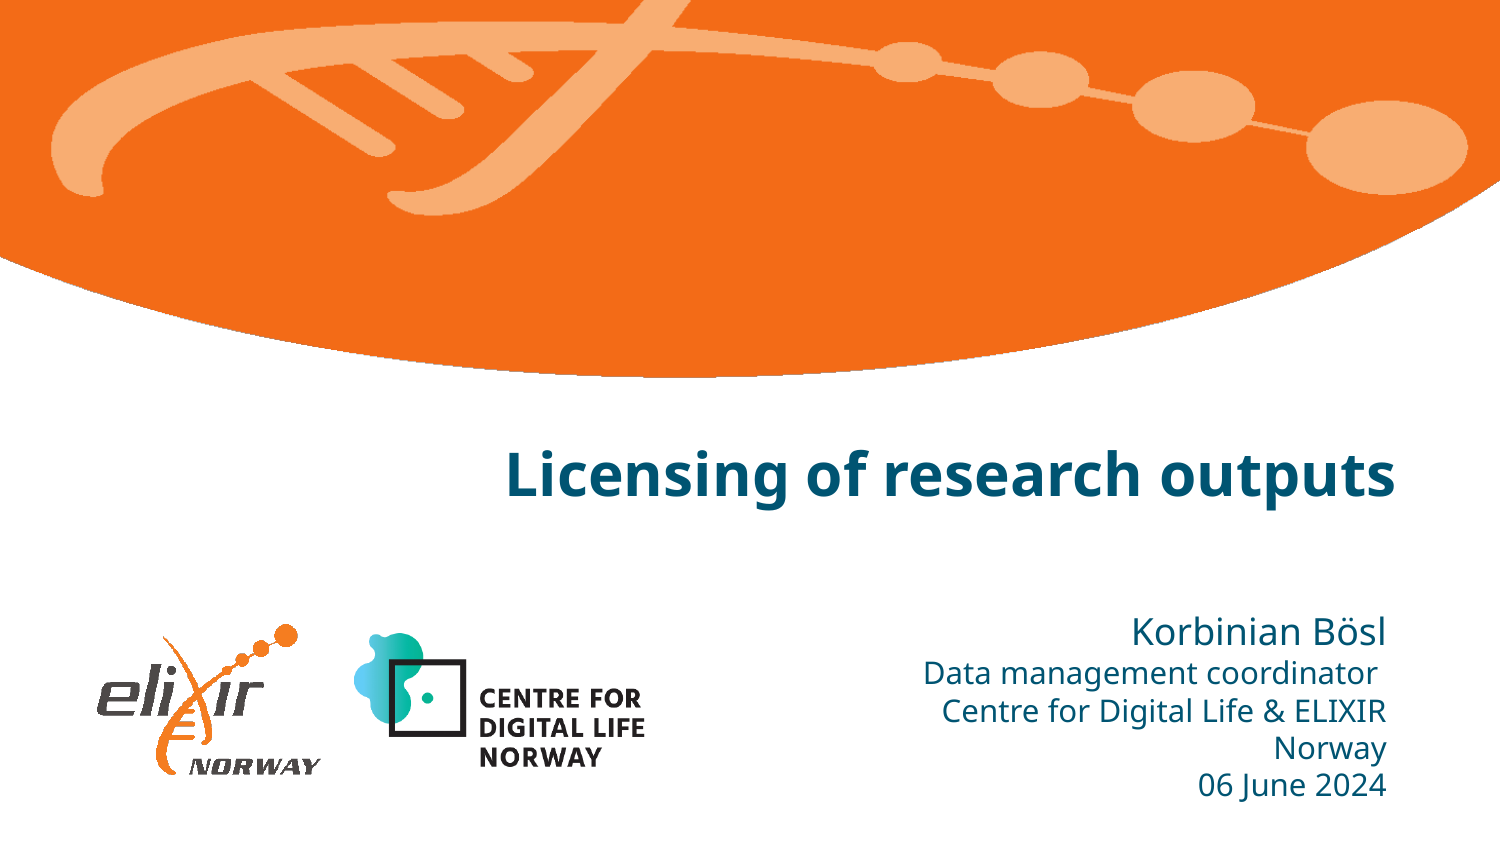

Licensing of research outputs
Korbinian Bösl
Data management coordinator
Centre for Digital Life & ELIXIR Norway
06 June 2024